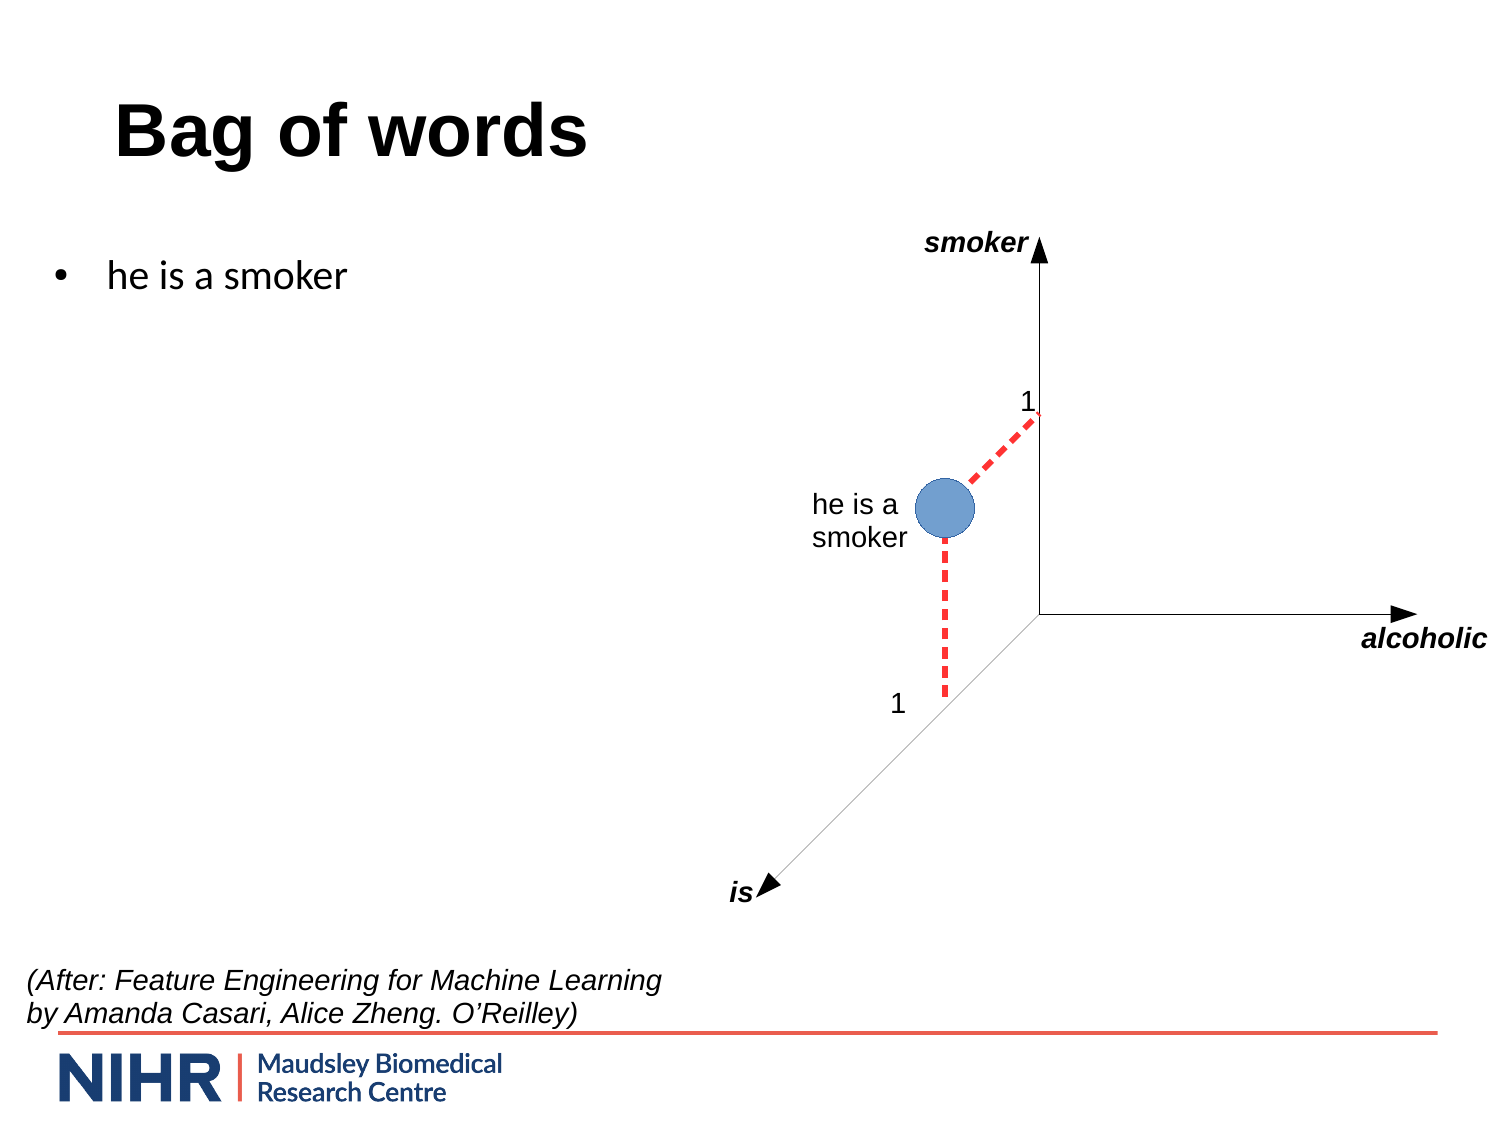

Bag of words
smoker
# he is a smoker
1
he is a
smoker
alcoholic
1
is
(After: Feature Engineering for Machine Learning
by Amanda Casari, Alice Zheng. O’Reilley)